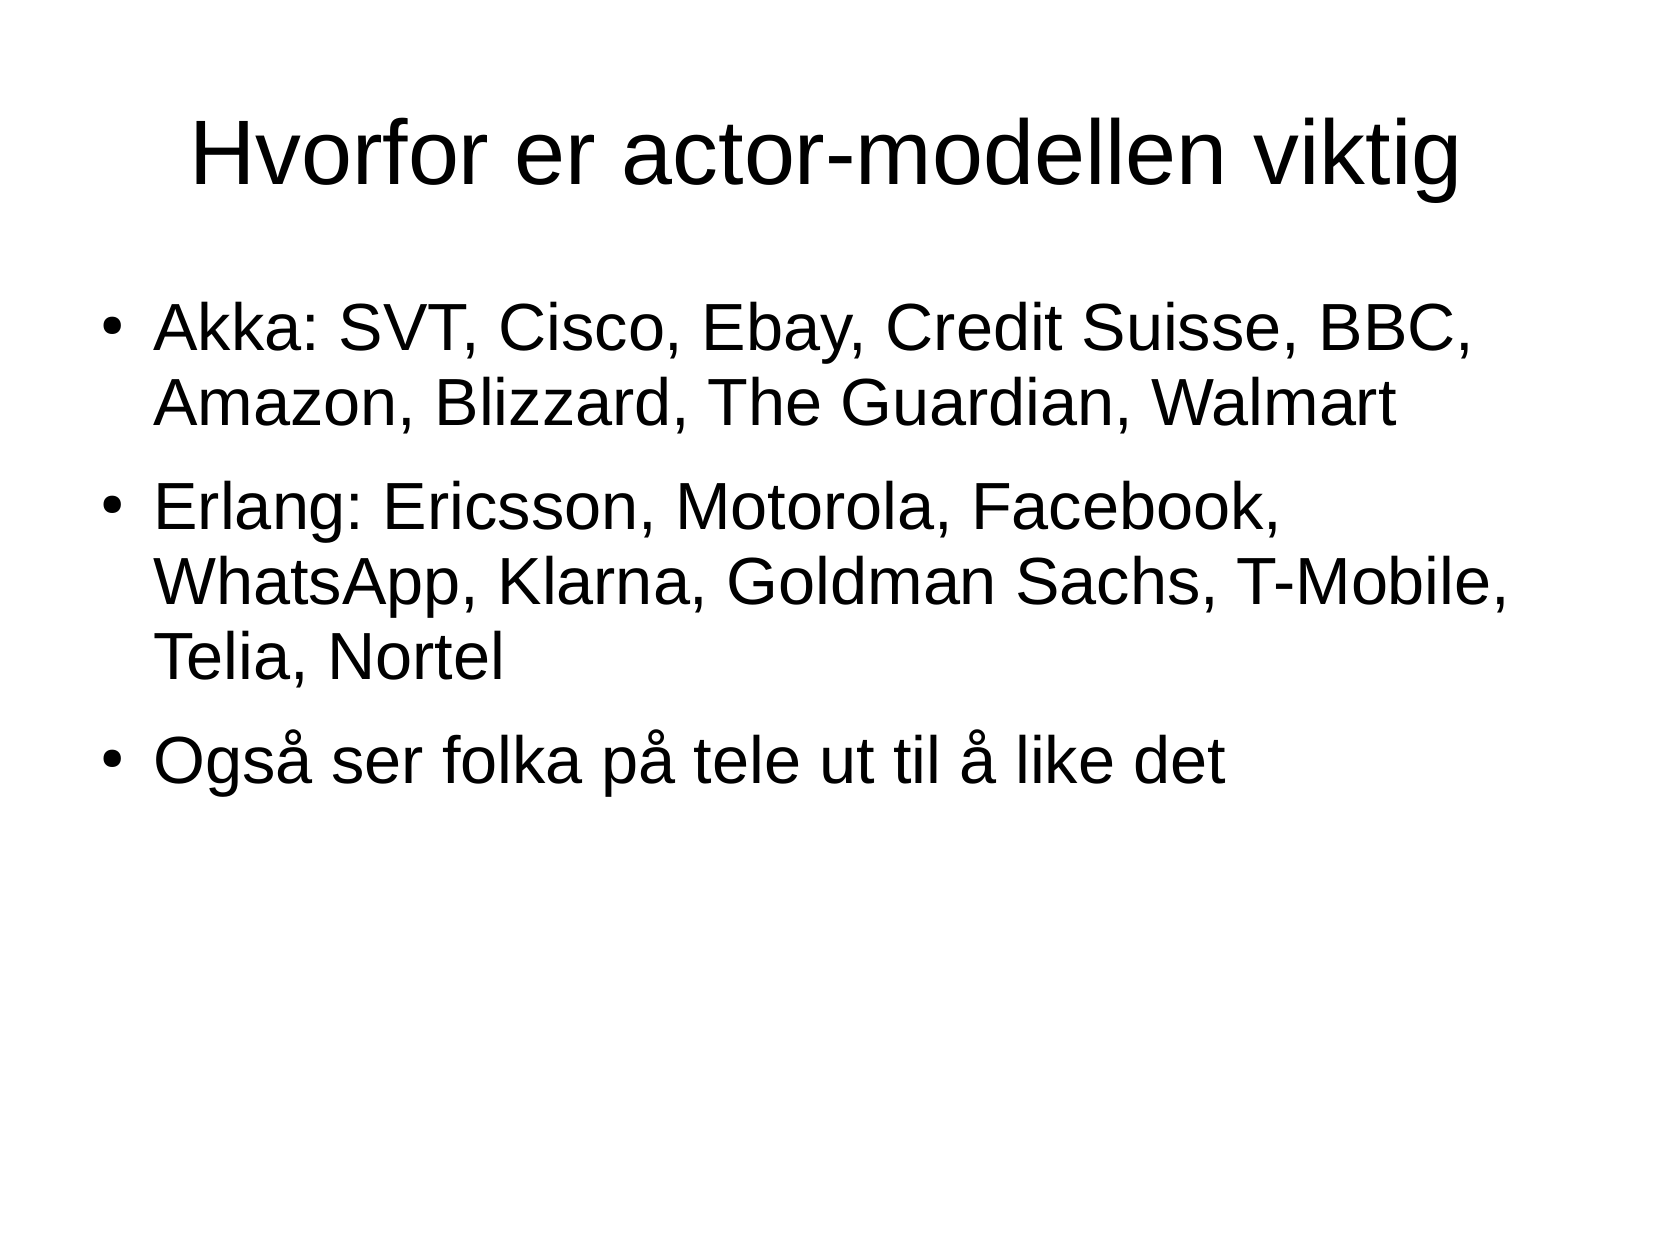

# Hvorfor er actor-modellen viktig
Akka: SVT, Cisco, Ebay, Credit Suisse, BBC, Amazon, Blizzard, The Guardian, Walmart
Erlang: Ericsson, Motorola, Facebook, WhatsApp, Klarna, Goldman Sachs, T-Mobile, Telia, Nortel
Også ser folka på tele ut til å like det